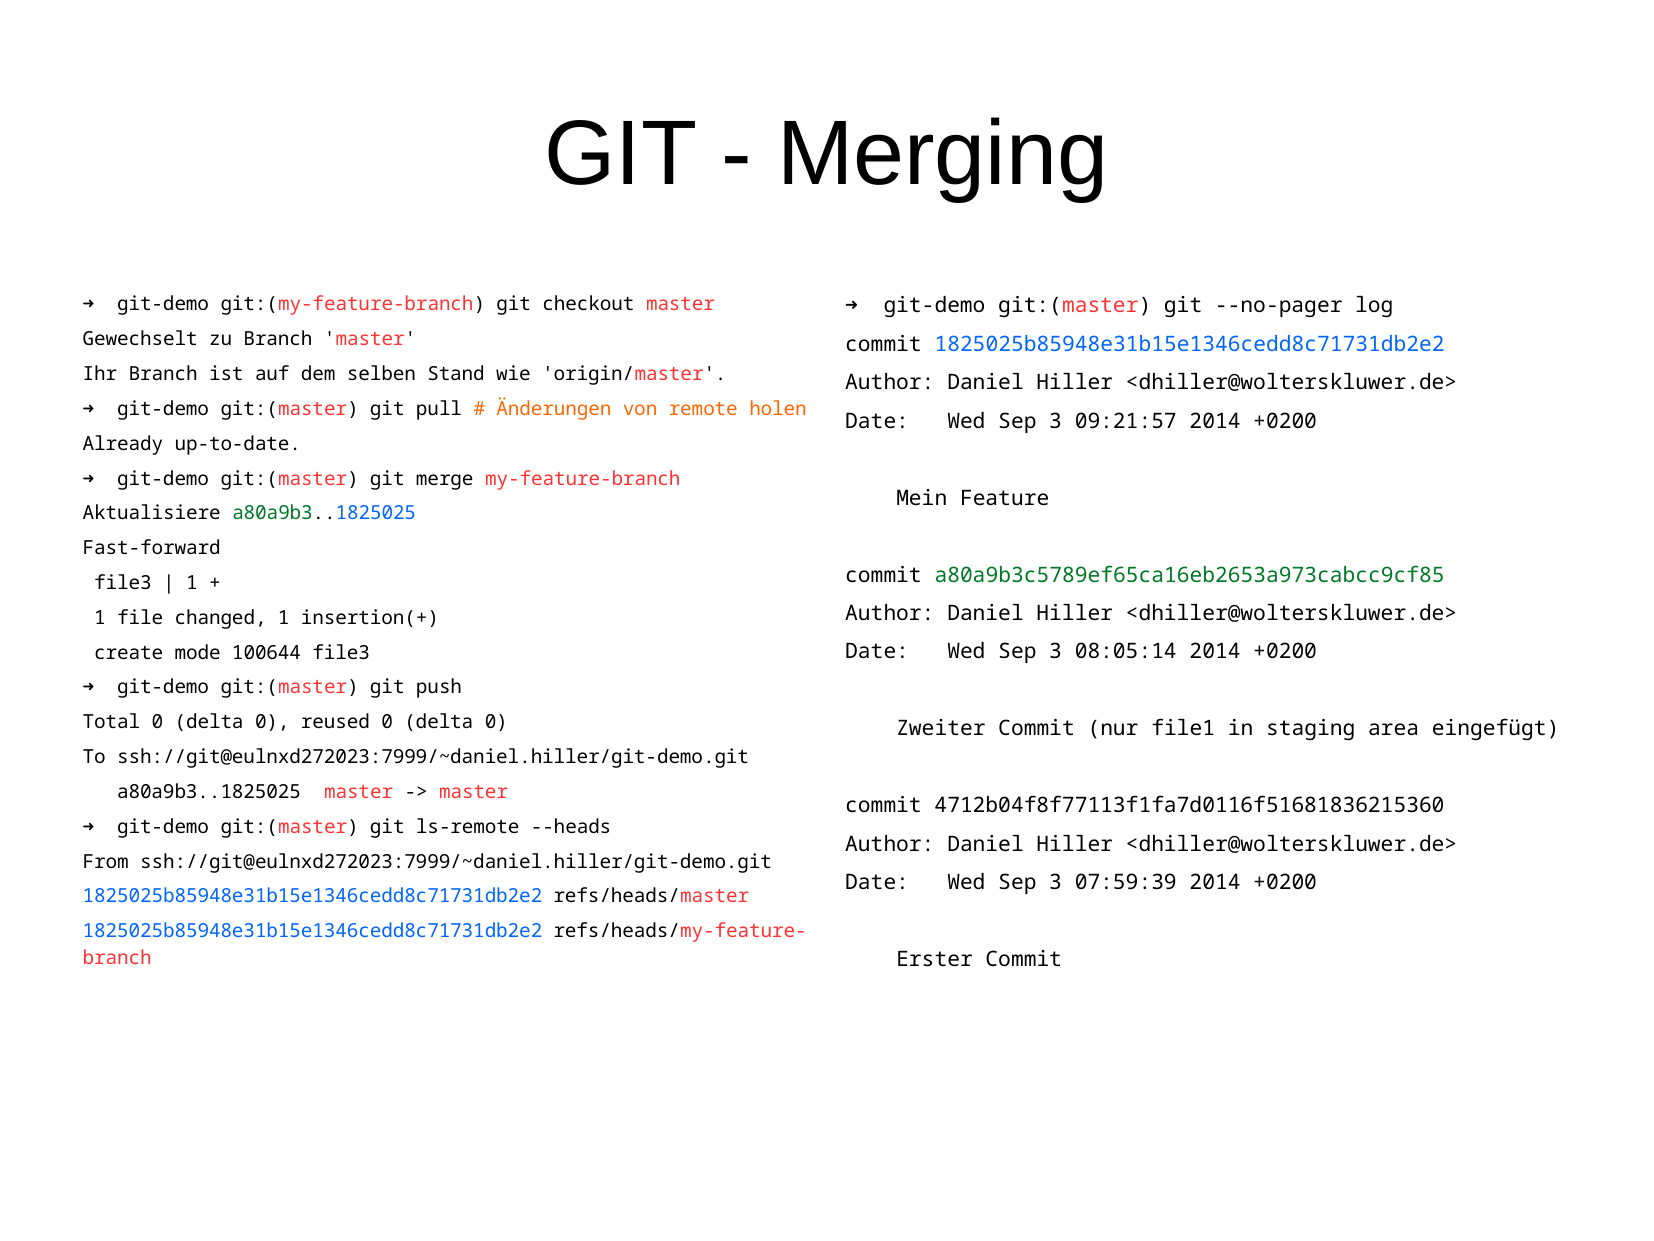

# GIT - Merging
➜ git-demo git:(my-feature-branch) git checkout master
Gewechselt zu Branch 'master'
Ihr Branch ist auf dem selben Stand wie 'origin/master'.
➜ git-demo git:(master) git pull # Änderungen von remote holen
Already up-to-date.
➜ git-demo git:(master) git merge my-feature-branch
Aktualisiere a80a9b3..1825025
Fast-forward
 file3 | 1 +
 1 file changed, 1 insertion(+)
 create mode 100644 file3
➜ git-demo git:(master) git push
Total 0 (delta 0), reused 0 (delta 0)
To ssh://git@eulnxd272023:7999/~daniel.hiller/git-demo.git
 a80a9b3..1825025 master -> master
➜ git-demo git:(master) git ls-remote --heads
From ssh://git@eulnxd272023:7999/~daniel.hiller/git-demo.git
1825025b85948e31b15e1346cedd8c71731db2e2	refs/heads/master
1825025b85948e31b15e1346cedd8c71731db2e2	refs/heads/my-feature-branch
➜ git-demo git:(master) git --no-pager log
commit 1825025b85948e31b15e1346cedd8c71731db2e2
Author: Daniel Hiller <dhiller@wolterskluwer.de>
Date: Wed Sep 3 09:21:57 2014 +0200
 Mein Feature
commit a80a9b3c5789ef65ca16eb2653a973cabcc9cf85
Author: Daniel Hiller <dhiller@wolterskluwer.de>
Date: Wed Sep 3 08:05:14 2014 +0200
 Zweiter Commit (nur file1 in staging area eingefügt)
commit 4712b04f8f77113f1fa7d0116f51681836215360
Author: Daniel Hiller <dhiller@wolterskluwer.de>
Date: Wed Sep 3 07:59:39 2014 +0200
 Erster Commit